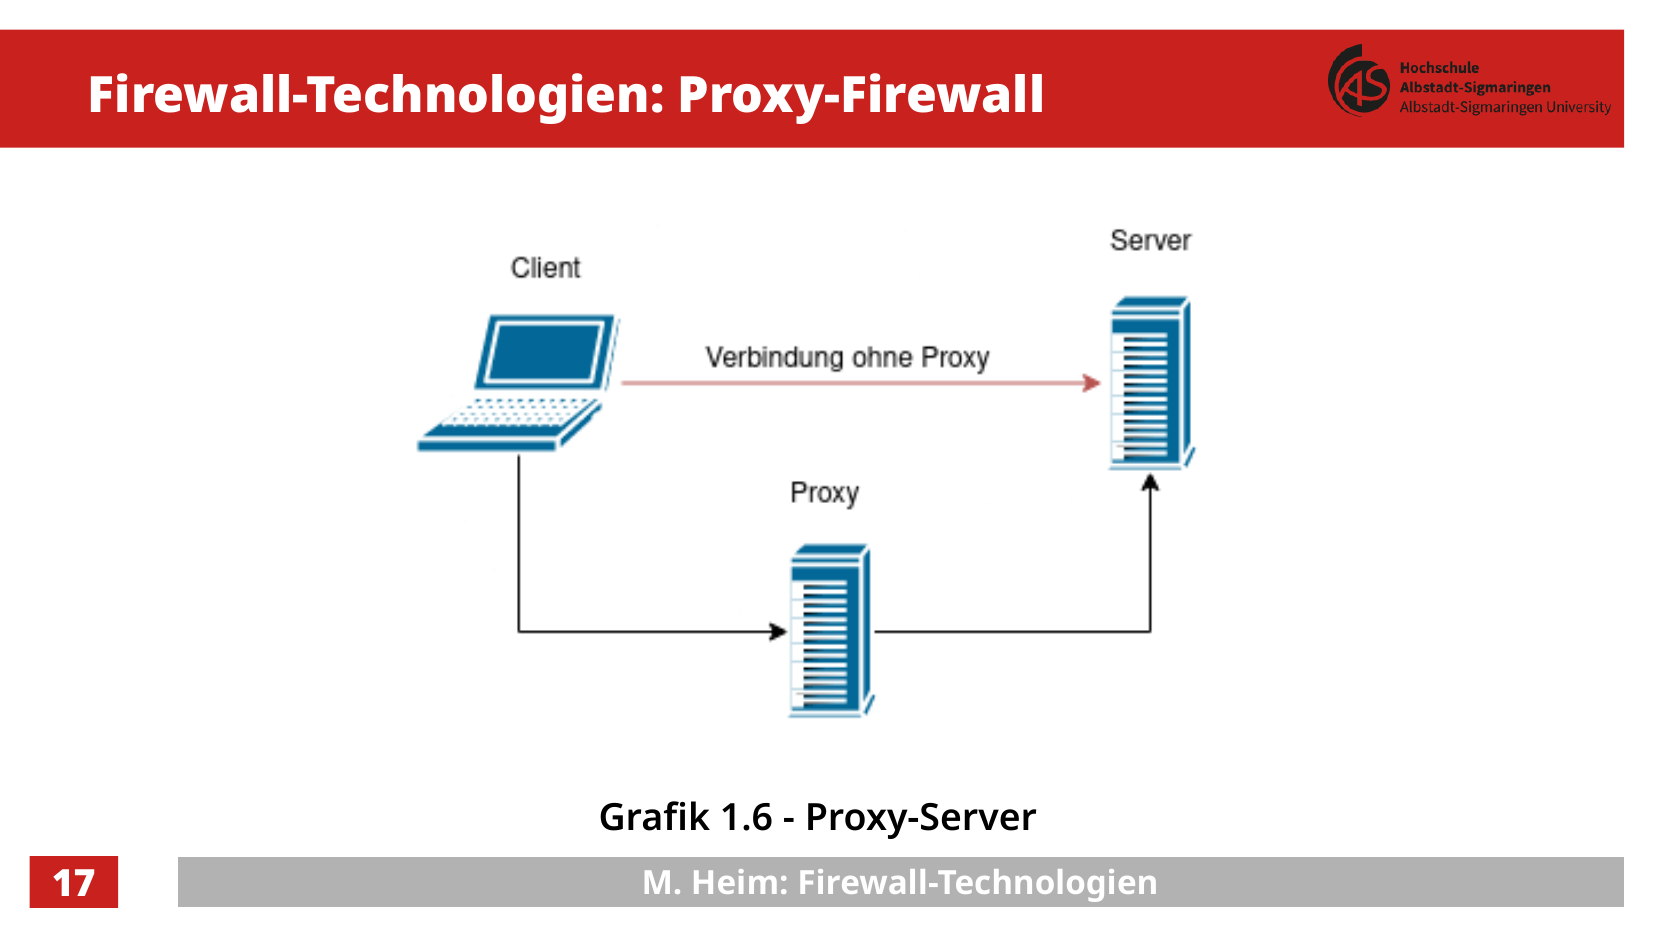

# Firewall-Technologien: Proxy-Firewall
Grafik 1.6 - Proxy-Server
17